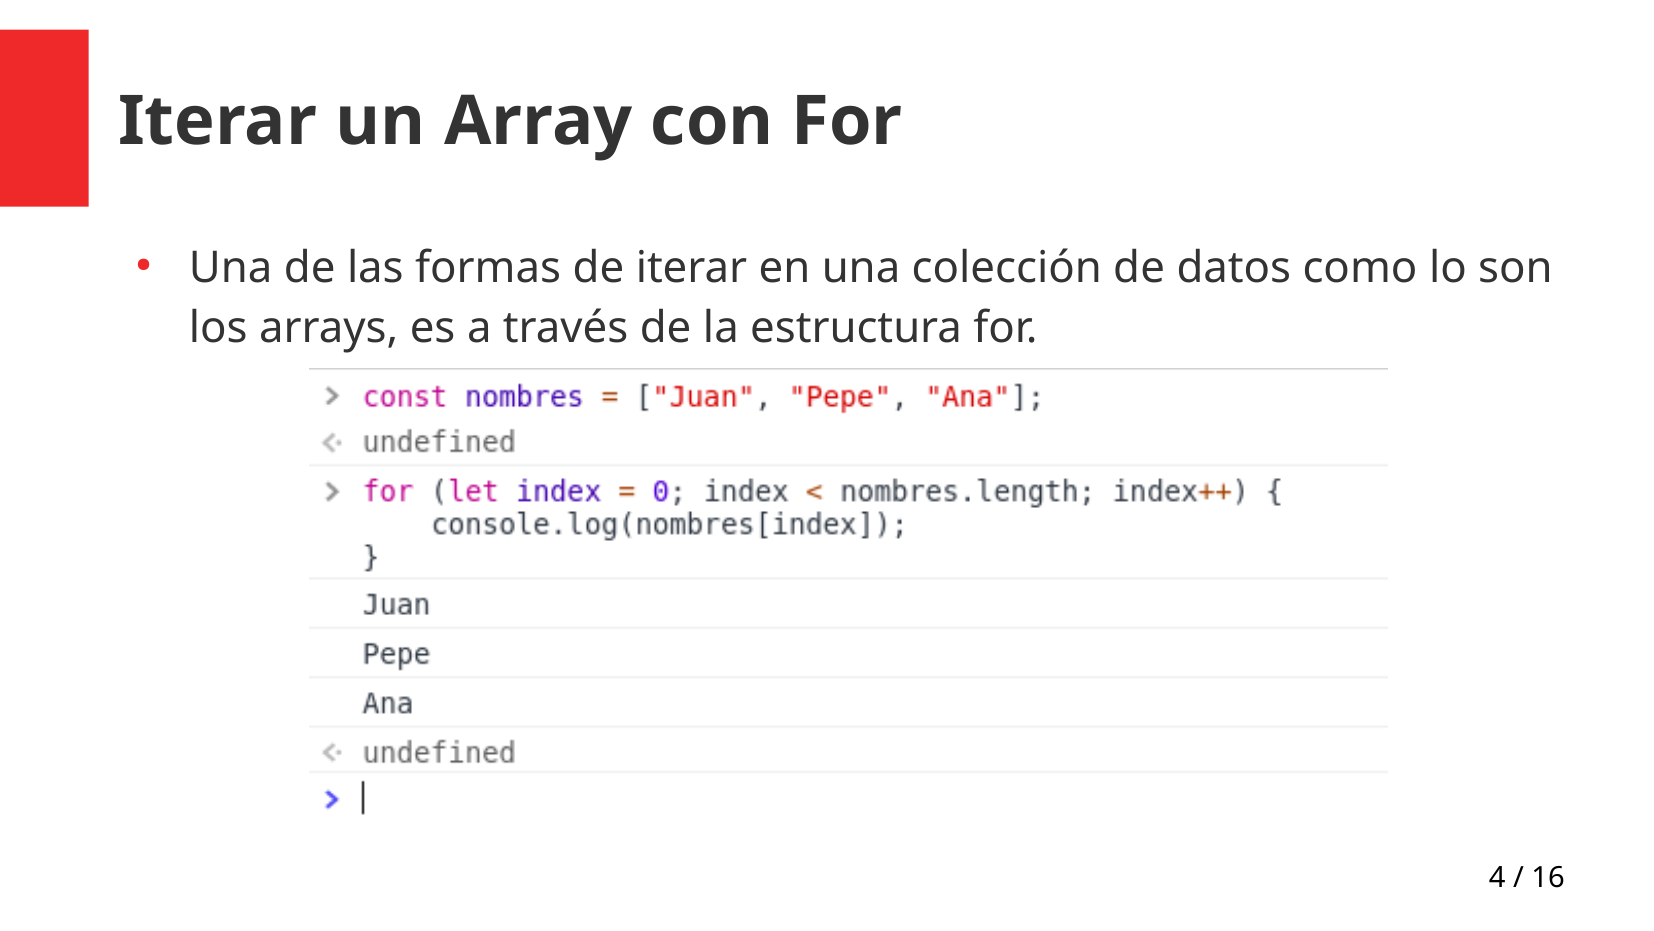

# Iterar un Array con For
Una de las formas de iterar en una colección de datos como lo son los arrays, es a través de la estructura for.
4